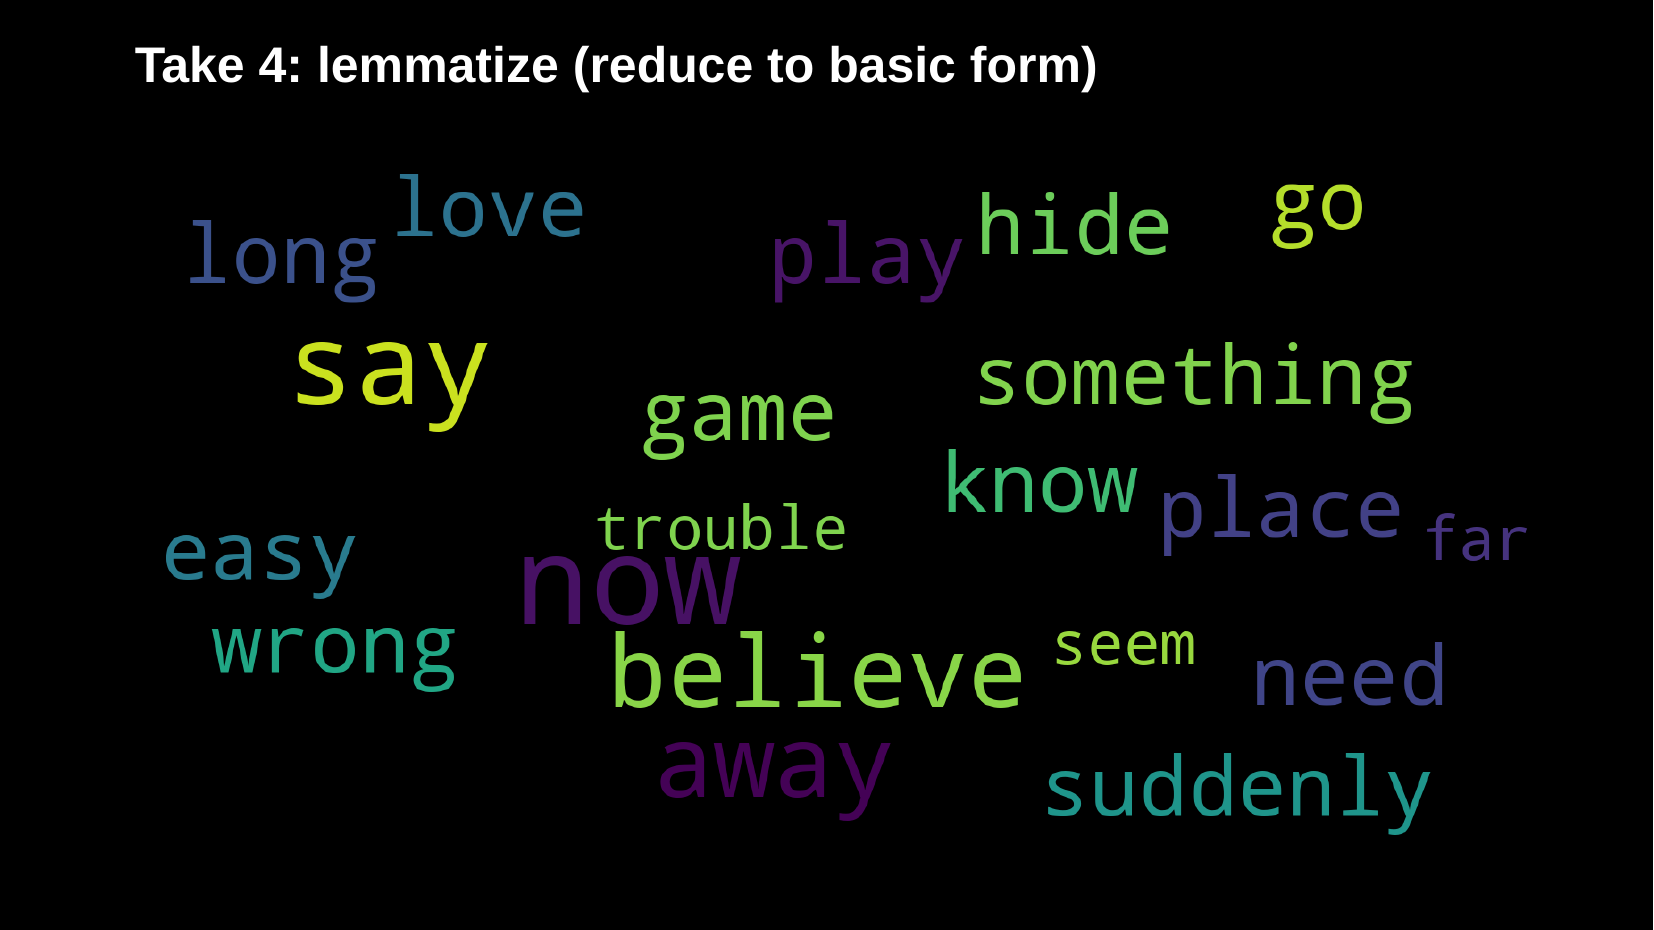

Take 4: lemmatize (reduce to basic form)
# All words